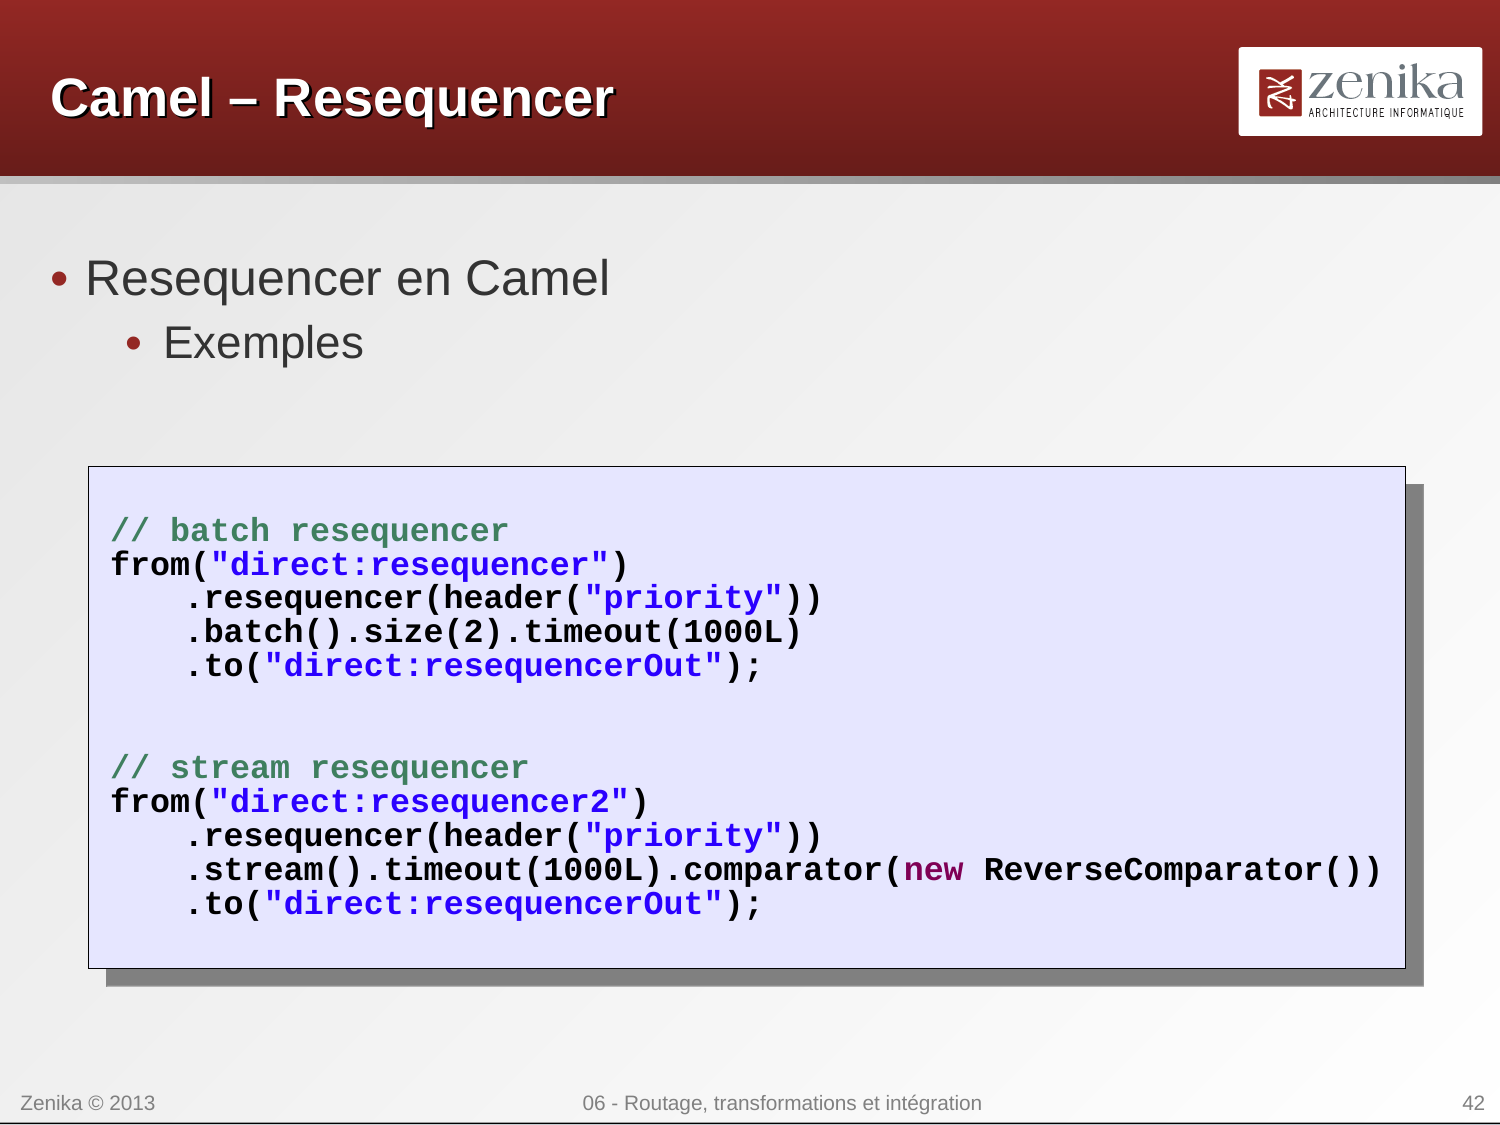

# Camel – Resequencer
Resequencer en Camel
Exemples
// batch resequencer
from("direct:resequencer")
	.resequencer(header("priority"))
	.batch().size(2).timeout(1000L)
	.to("direct:resequencerOut");
// stream resequencer
from("direct:resequencer2")
	.resequencer(header("priority"))
	.stream().timeout(1000L).comparator(new ReverseComparator())
	.to("direct:resequencerOut");